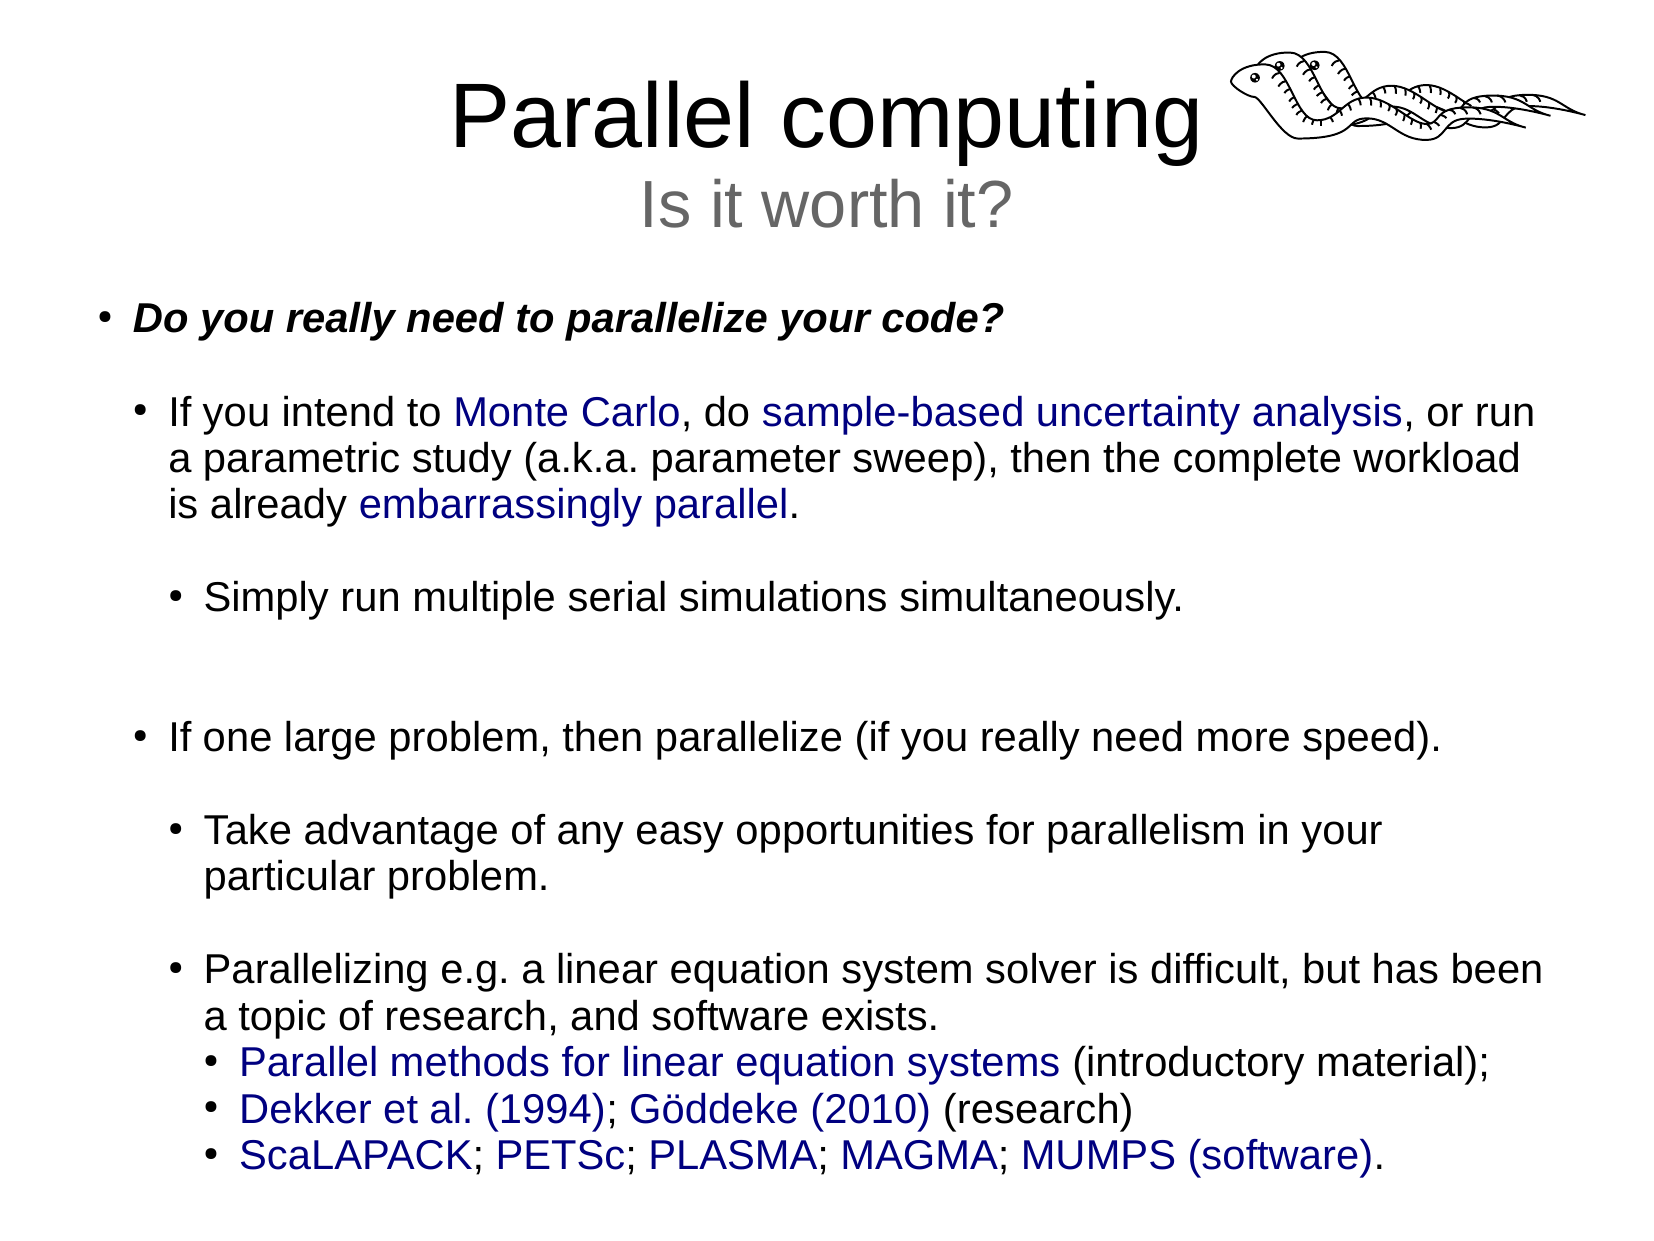

# Parallel computing Is it worth it?
Do you really need to parallelize your code?
If you intend to Monte Carlo, do sample-based uncertainty analysis, or run a parametric study (a.k.a. parameter sweep), then the complete workload is already embarrassingly parallel.
Simply run multiple serial simulations simultaneously.
If one large problem, then parallelize (if you really need more speed).
Take advantage of any easy opportunities for parallelism in your particular problem.
Parallelizing e.g. a linear equation system solver is difficult, but has been a topic of research, and software exists.
Parallel methods for linear equation systems (introductory material);
Dekker et al. (1994); Göddeke (2010) (research)
ScaLAPACK; PETSc; PLASMA; MAGMA; MUMPS (software).